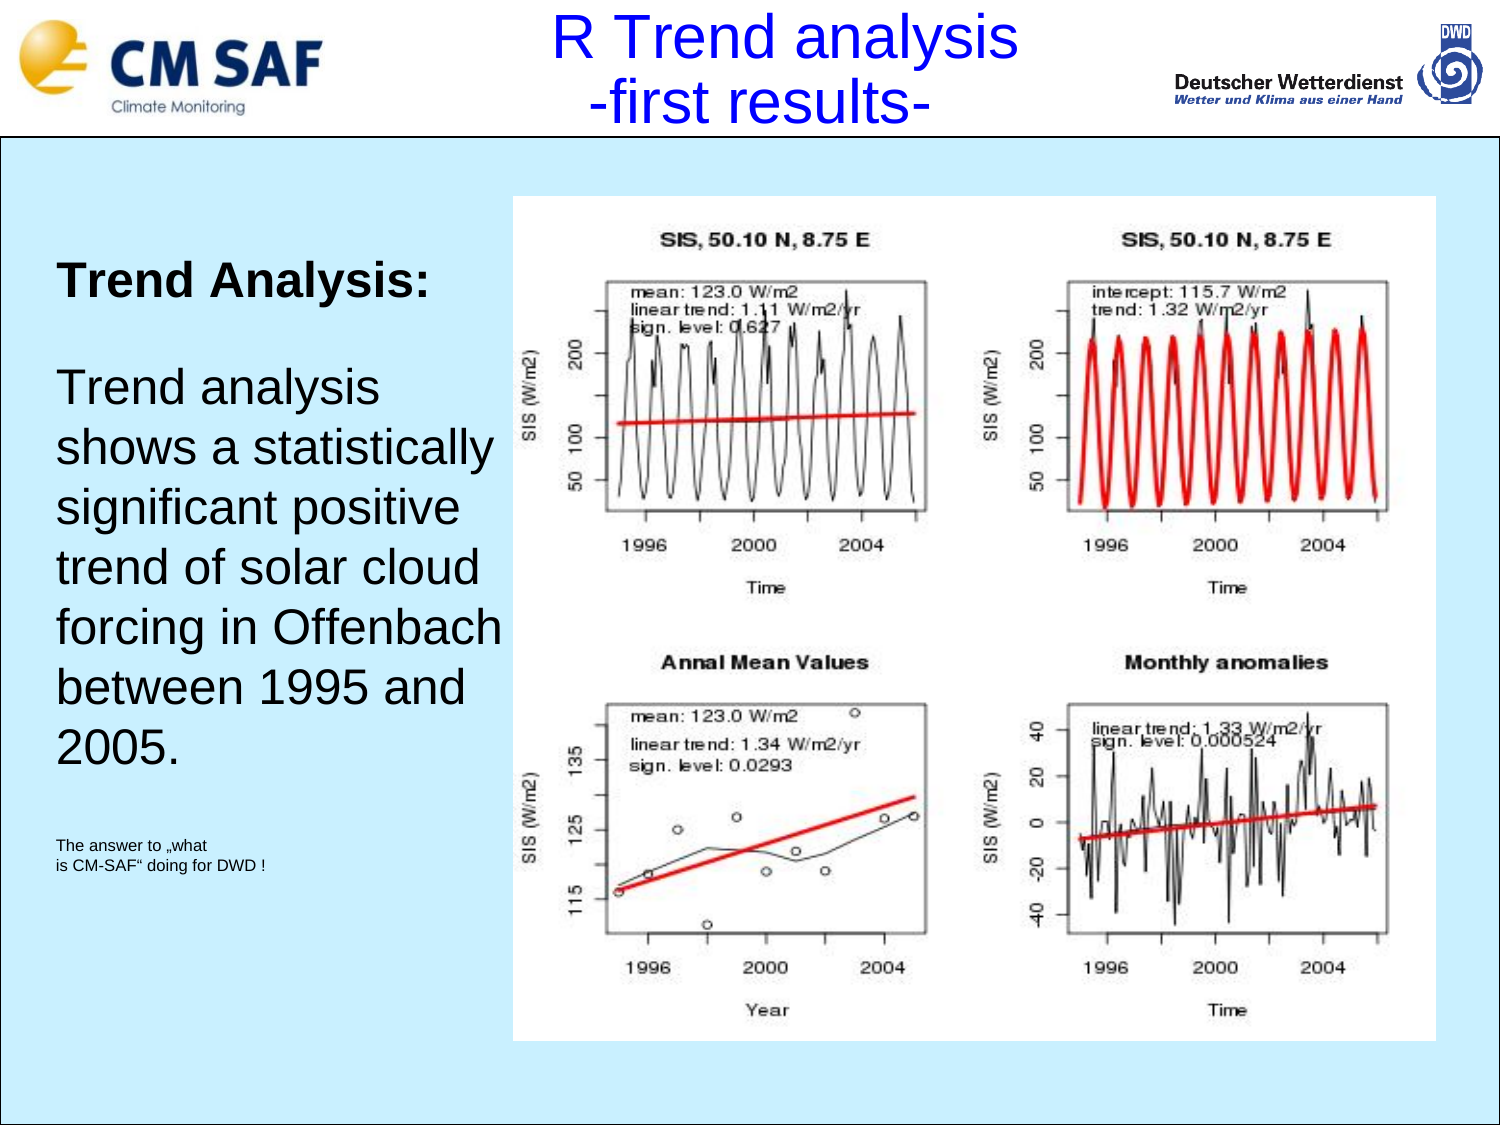

R Trend analysis
-first results-
Trend Analysis:
Trend analysis
shows a statistically
significant positive
trend of solar cloud forcing in Offenbach between 1995 and 2005.
The answer to „what
is CM-SAF“ doing for DWD !